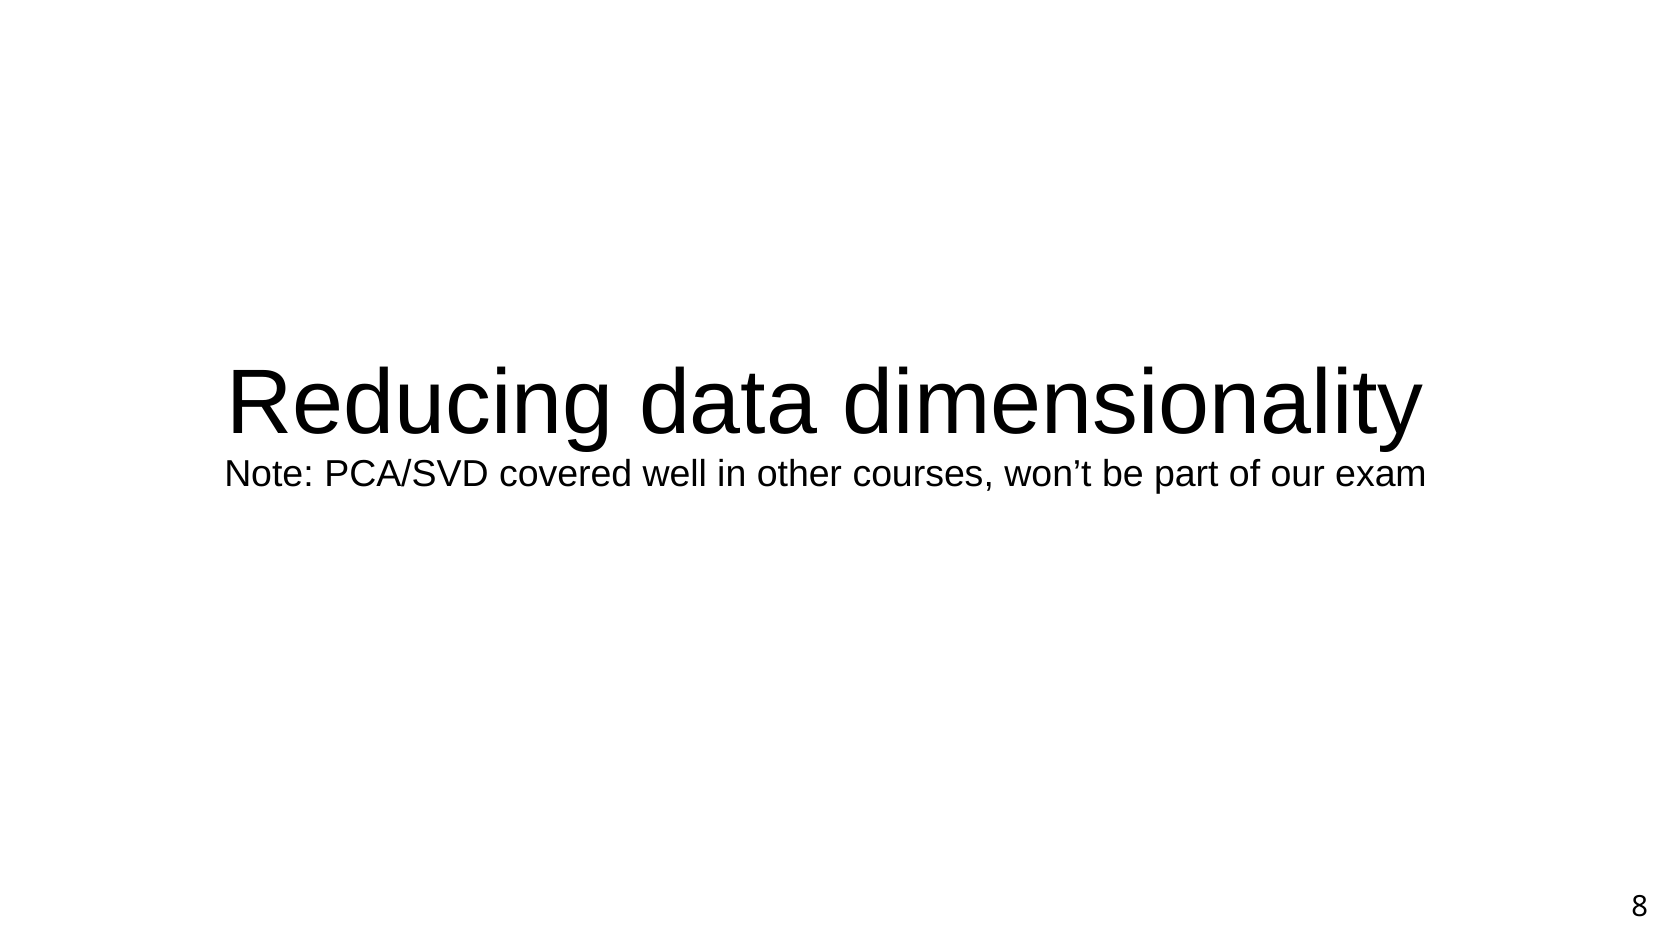

# Reducing data dimensionality Note: PCA/SVD covered well in other courses, won’t be part of our exam
8